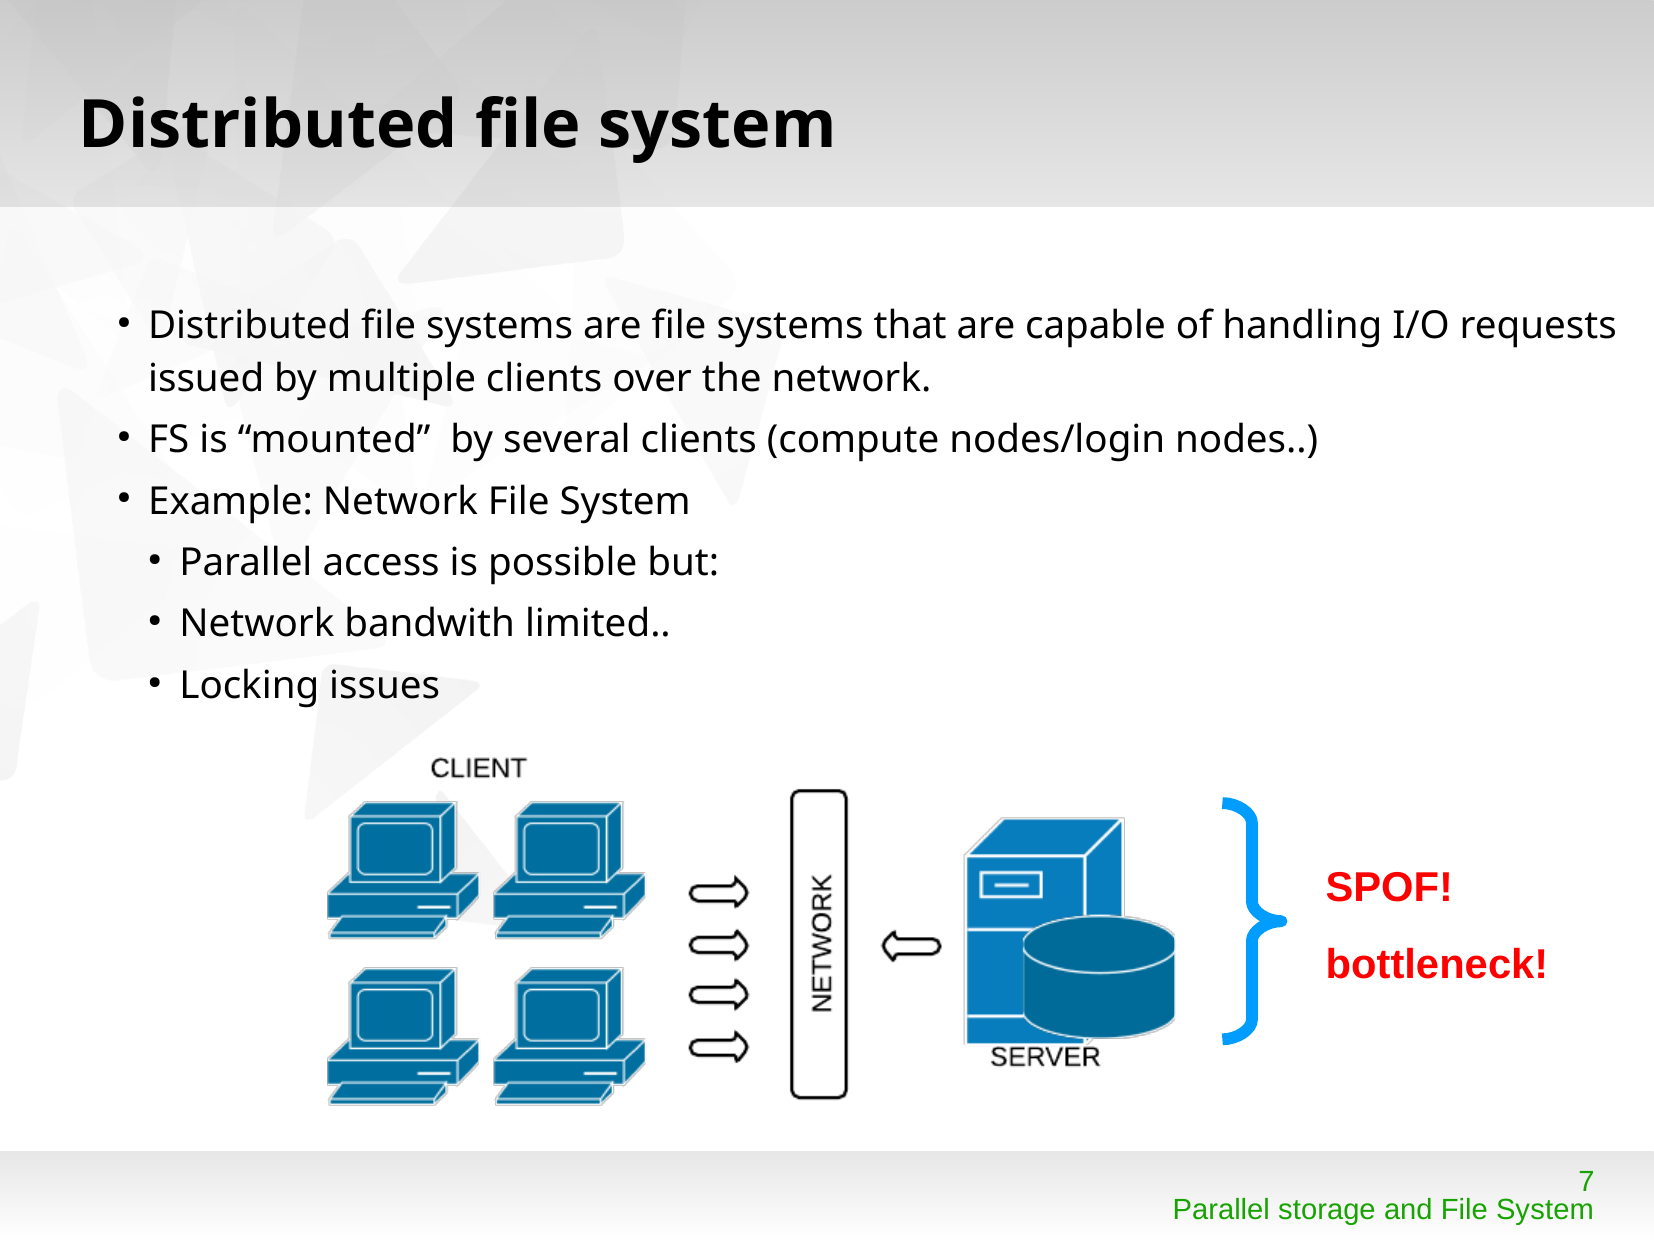

# Distributed file system
Distributed file systems are file systems that are capable of handling I/O requests issued by multiple clients over the network.
FS is “mounted” by several clients (compute nodes/login nodes..)
Example: Network File System
Parallel access is possible but:
Network bandwith limited..
Locking issues
SPOF!
bottleneck!
7
Parallel storage and File System